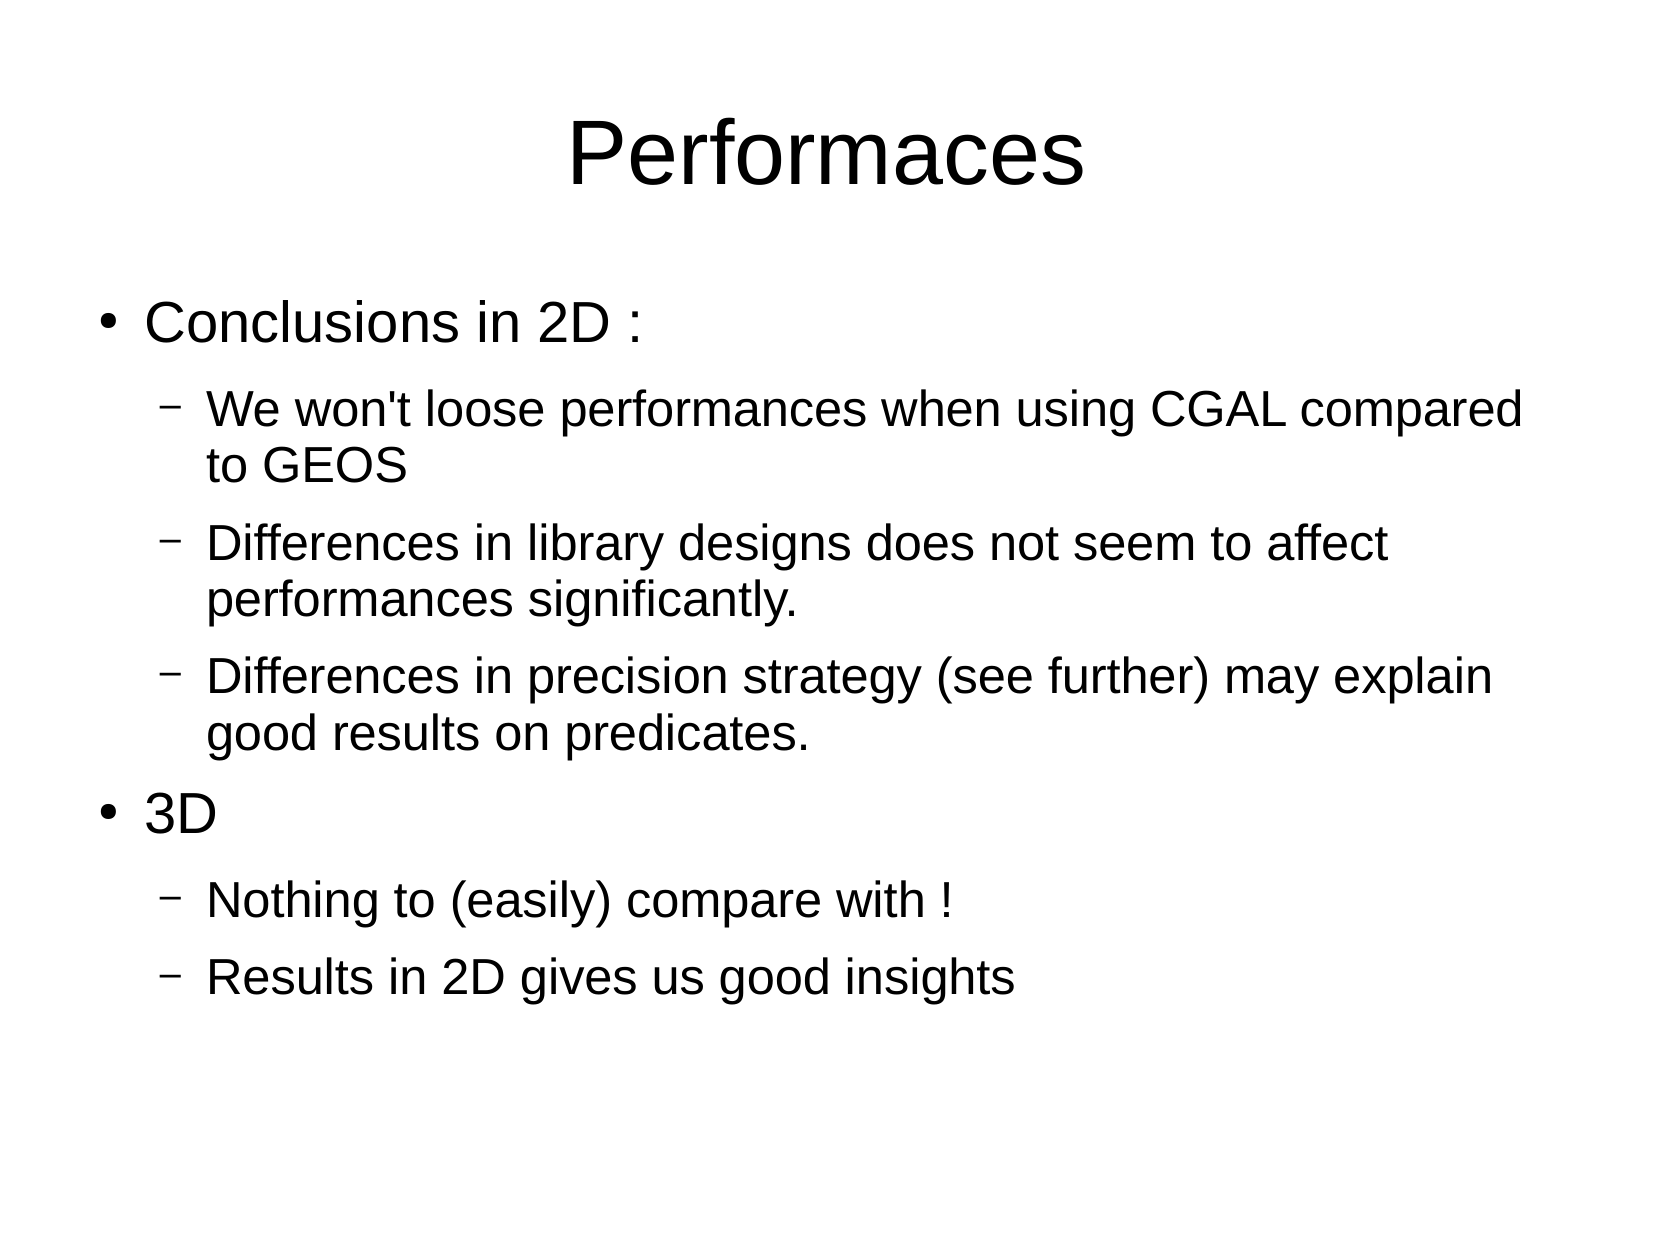

# Performaces
Conclusions in 2D :
We won't loose performances when using CGAL compared to GEOS
Differences in library designs does not seem to affect performances significantly.
Differences in precision strategy (see further) may explain good results on predicates.
3D
Nothing to (easily) compare with !
Results in 2D gives us good insights